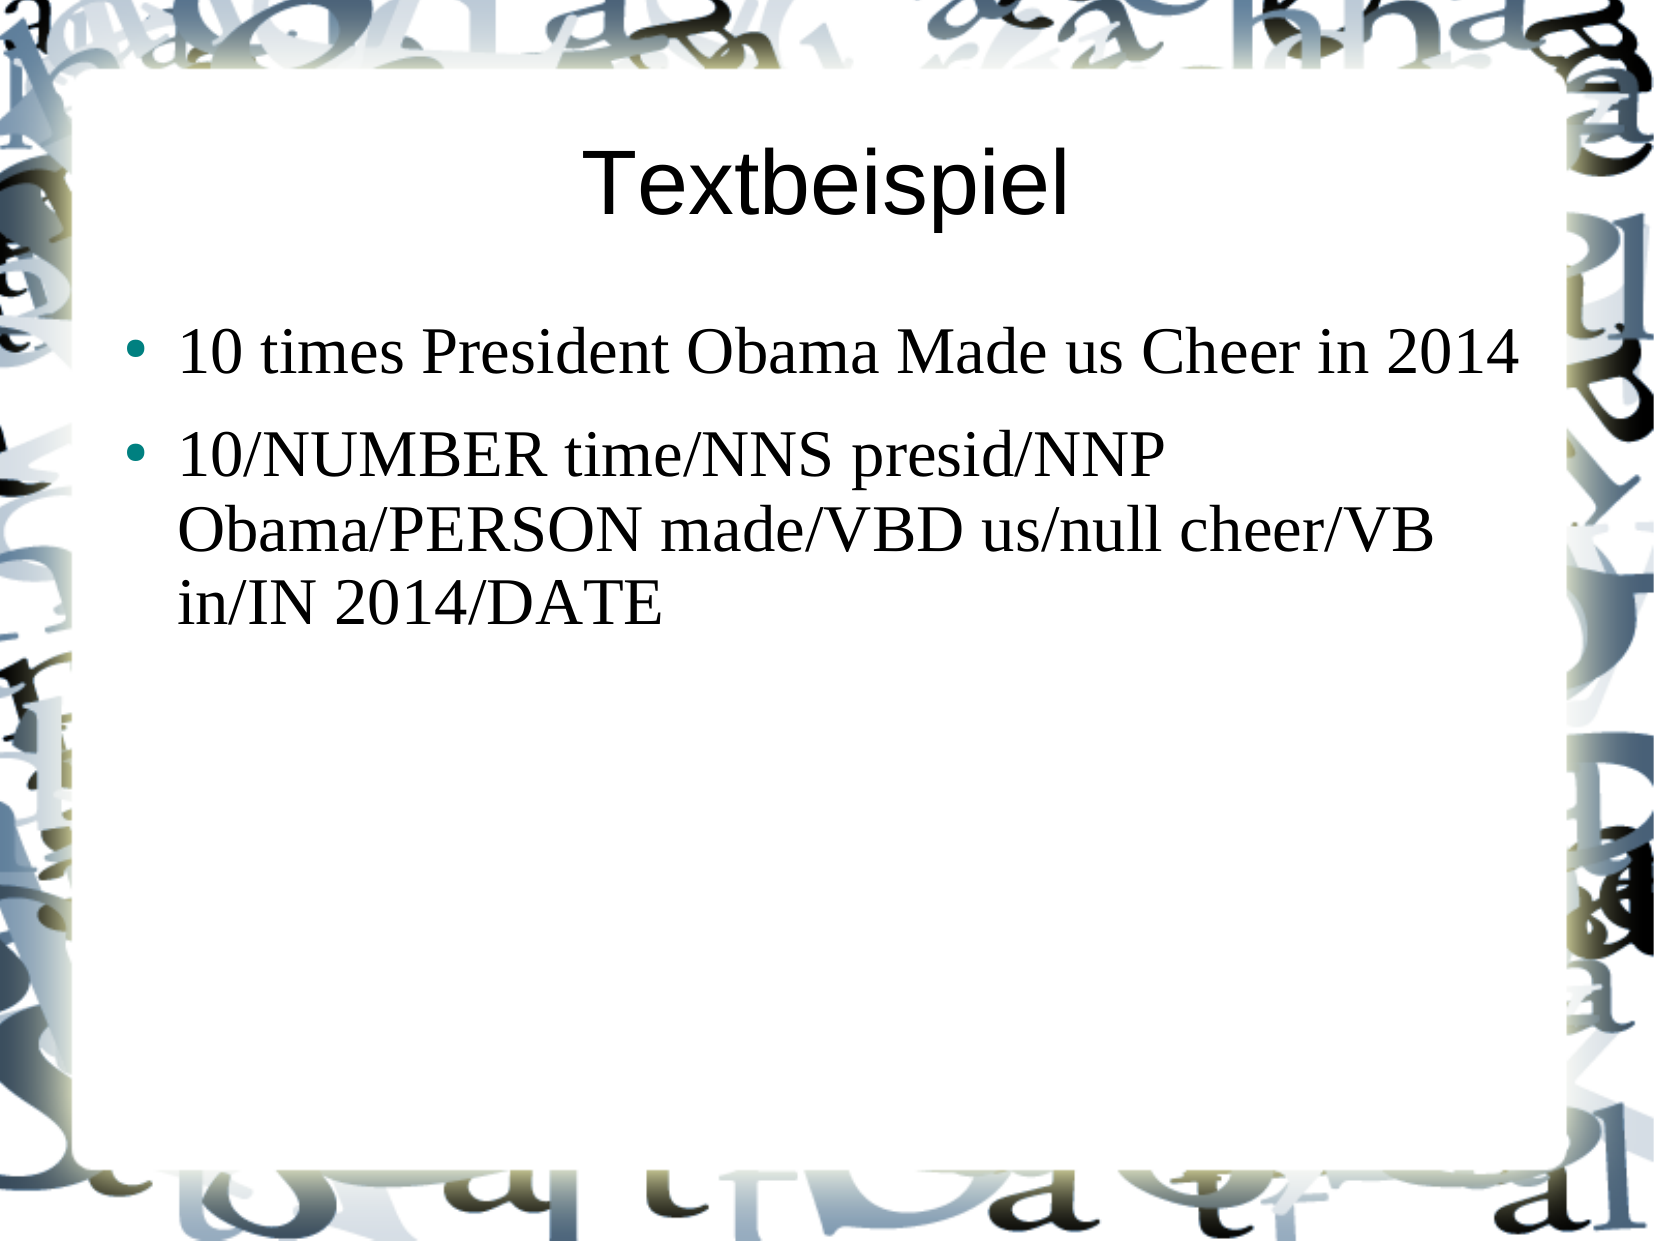

# Textbeispiel
10 times President Obama Made us Cheer in 2014
10/NUMBER time/NNS presid/NNP Obama/PERSON made/VBD us/null cheer/VB in/IN 2014/DATE